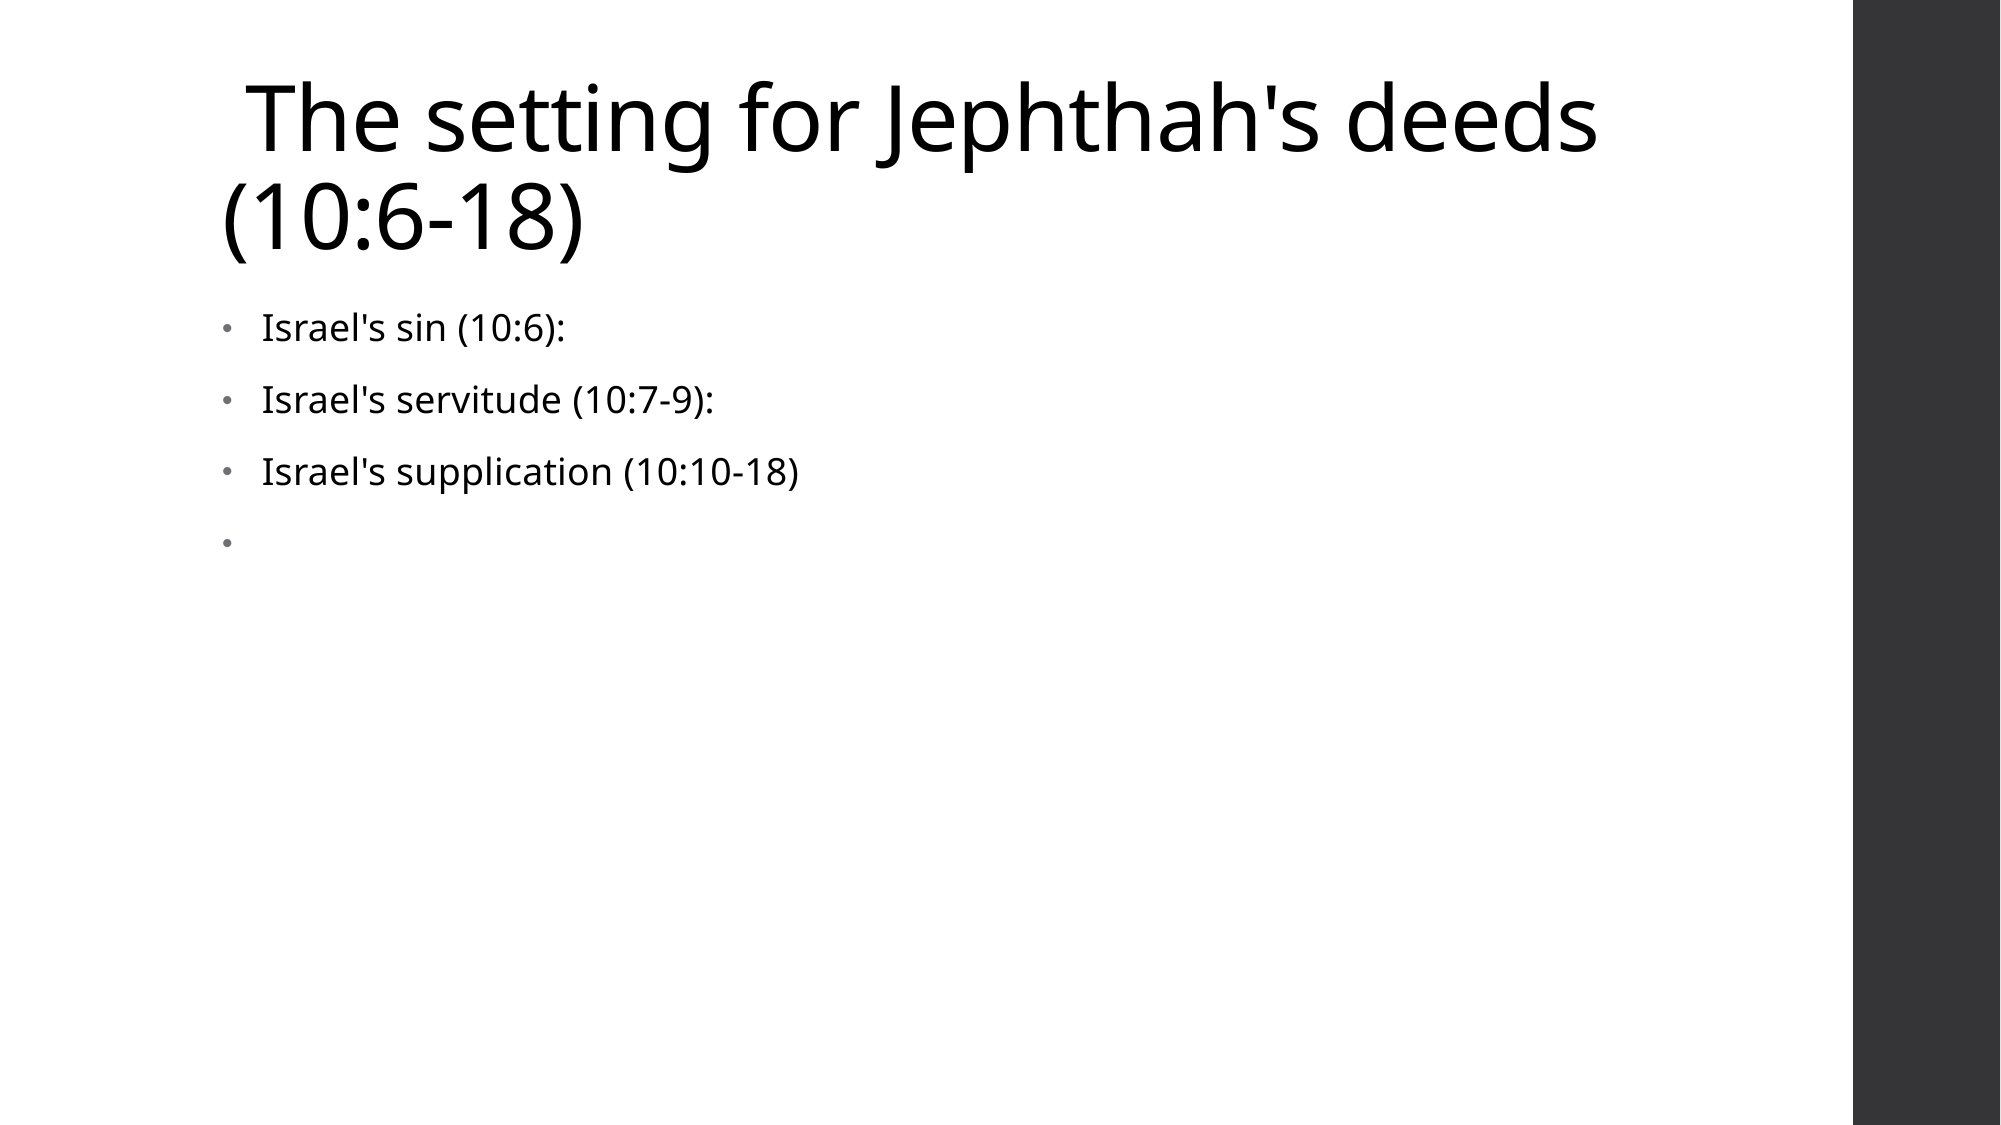

# The setting for Jephthah's deeds (10:6-18)
 Israel's sin (10:6):
 Israel's servitude (10:7-9):
 Israel's supplication (10:10-18)